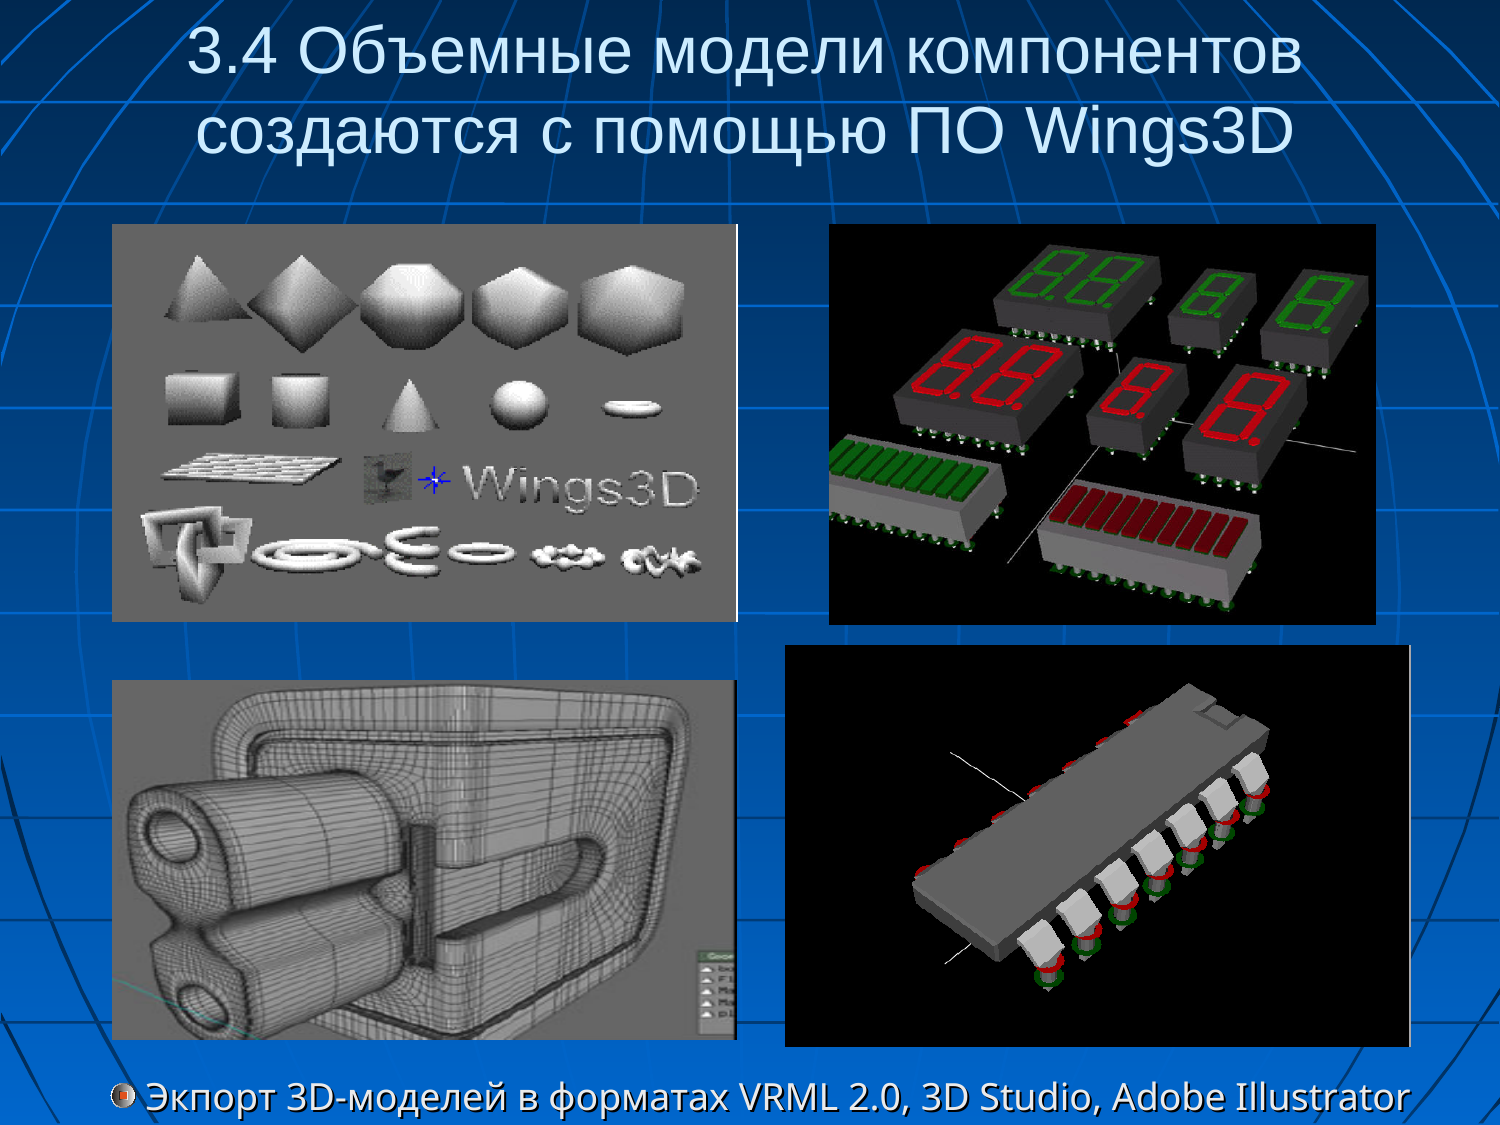

3.4 Объемные модели компонентов создаются с помощью ПО Wings3D
 Экпорт 3D-моделей в форматах VRML 2.0, 3D Studio, Adobe Illustrator